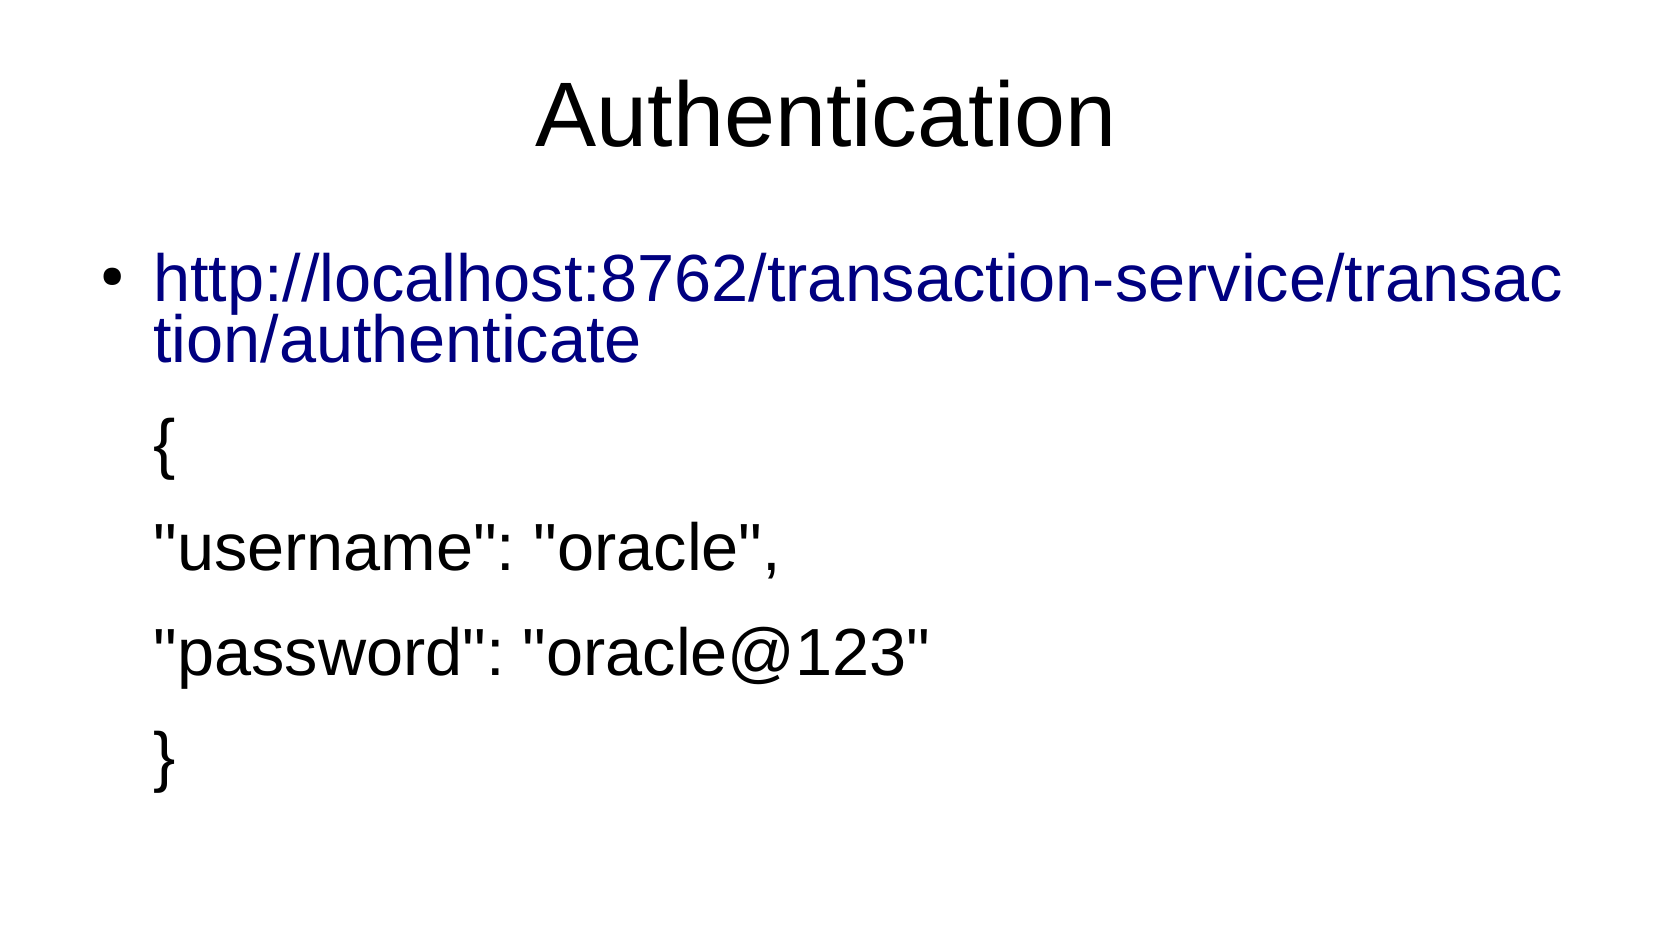

# Authentication
http://localhost:8762/transaction-service/transaction/authenticate
{
"username": "oracle",
"password": "oracle@123"
}